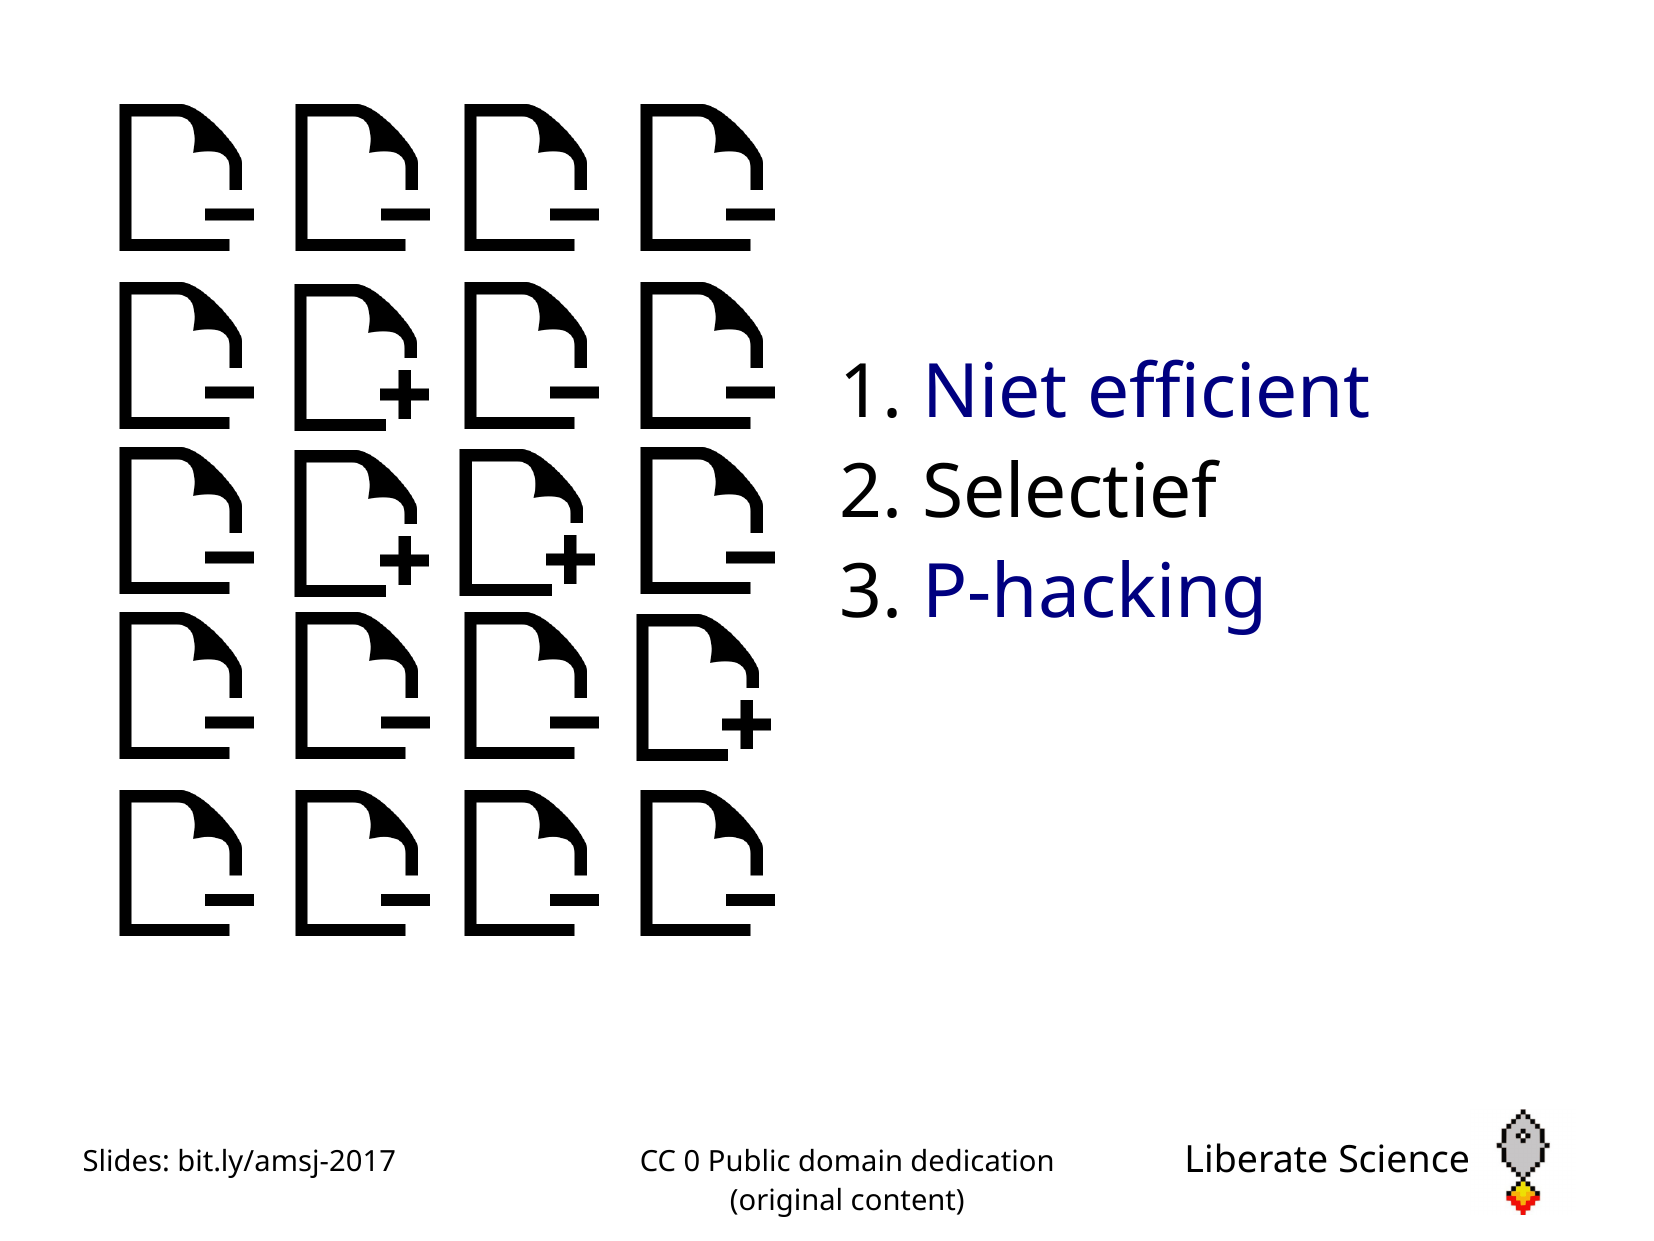

1. Niet efficient
2. Selectief
3. P-hacking